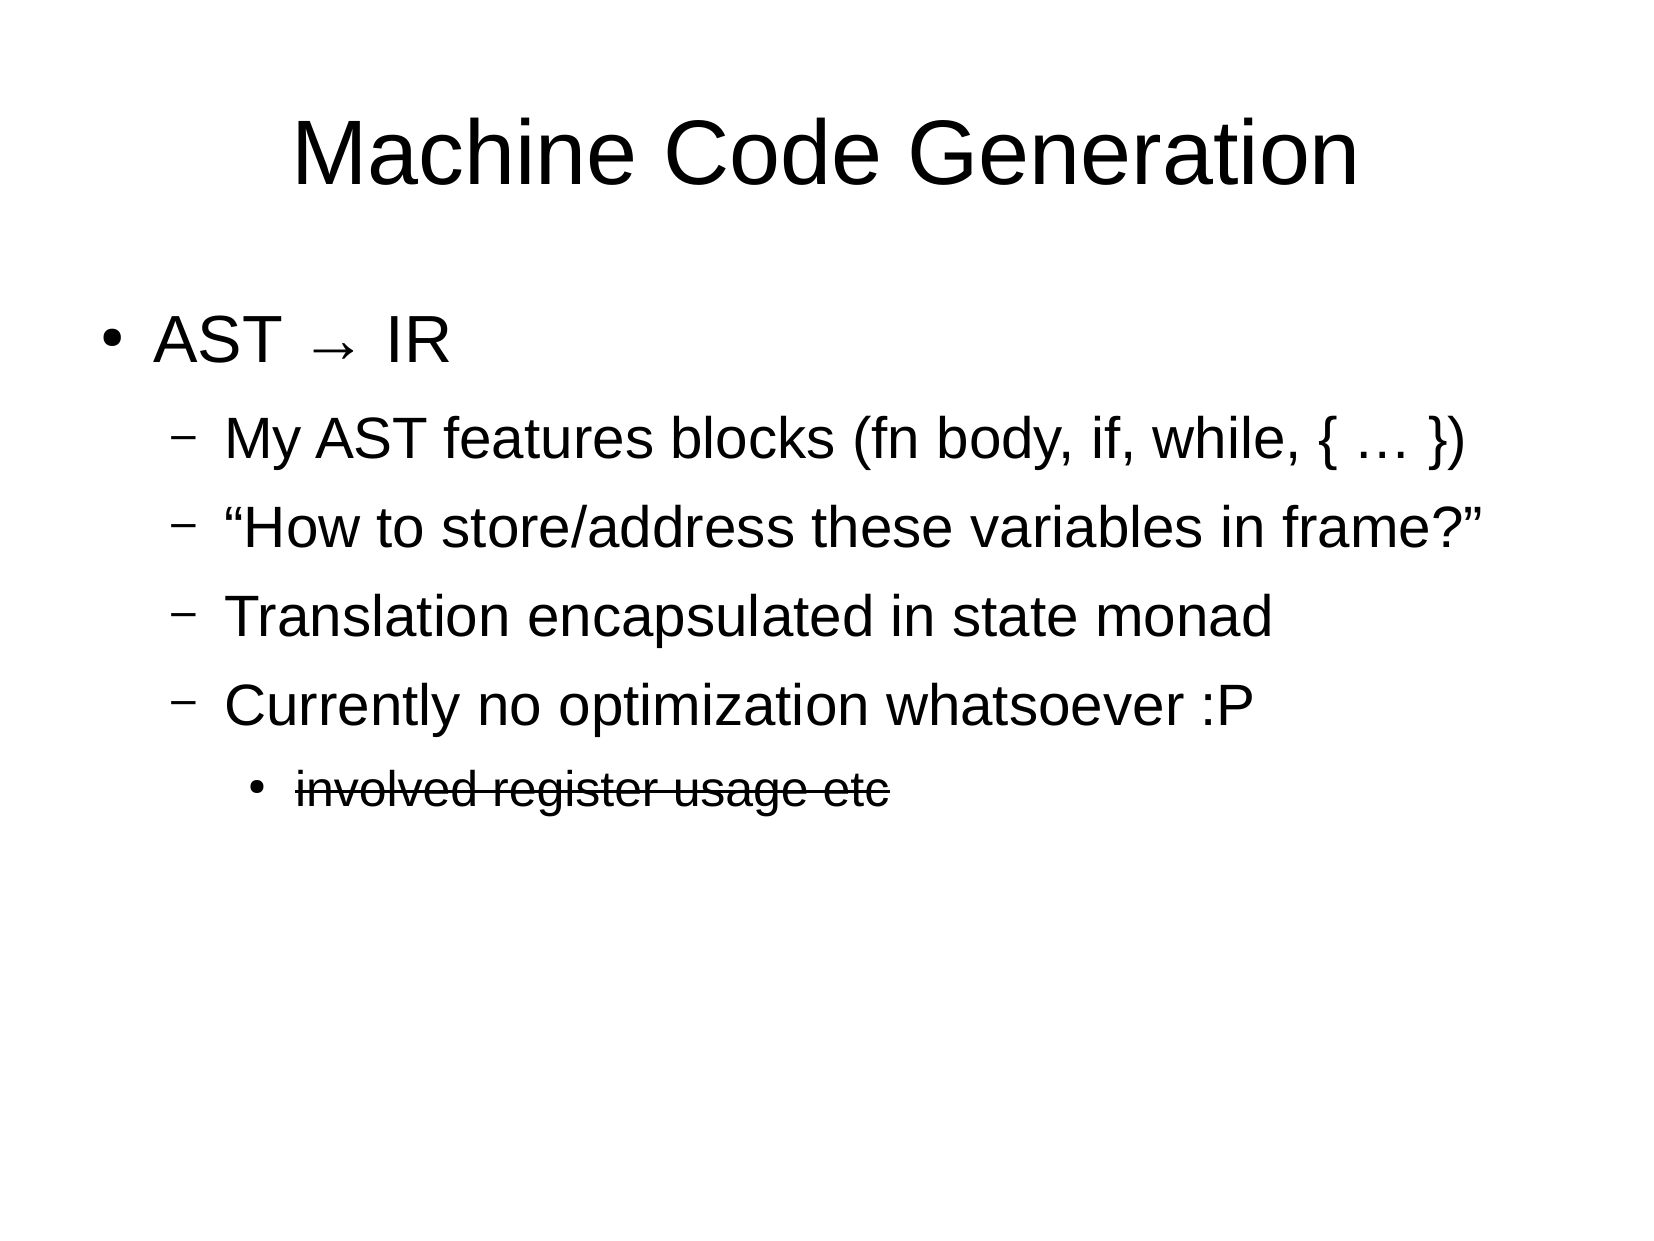

# Machine Code Generation
AST → IR
My AST features blocks (fn body, if, while, { … })
“How to store/address these variables in frame?”
Translation encapsulated in state monad
Currently no optimization whatsoever :P
involved register usage etc